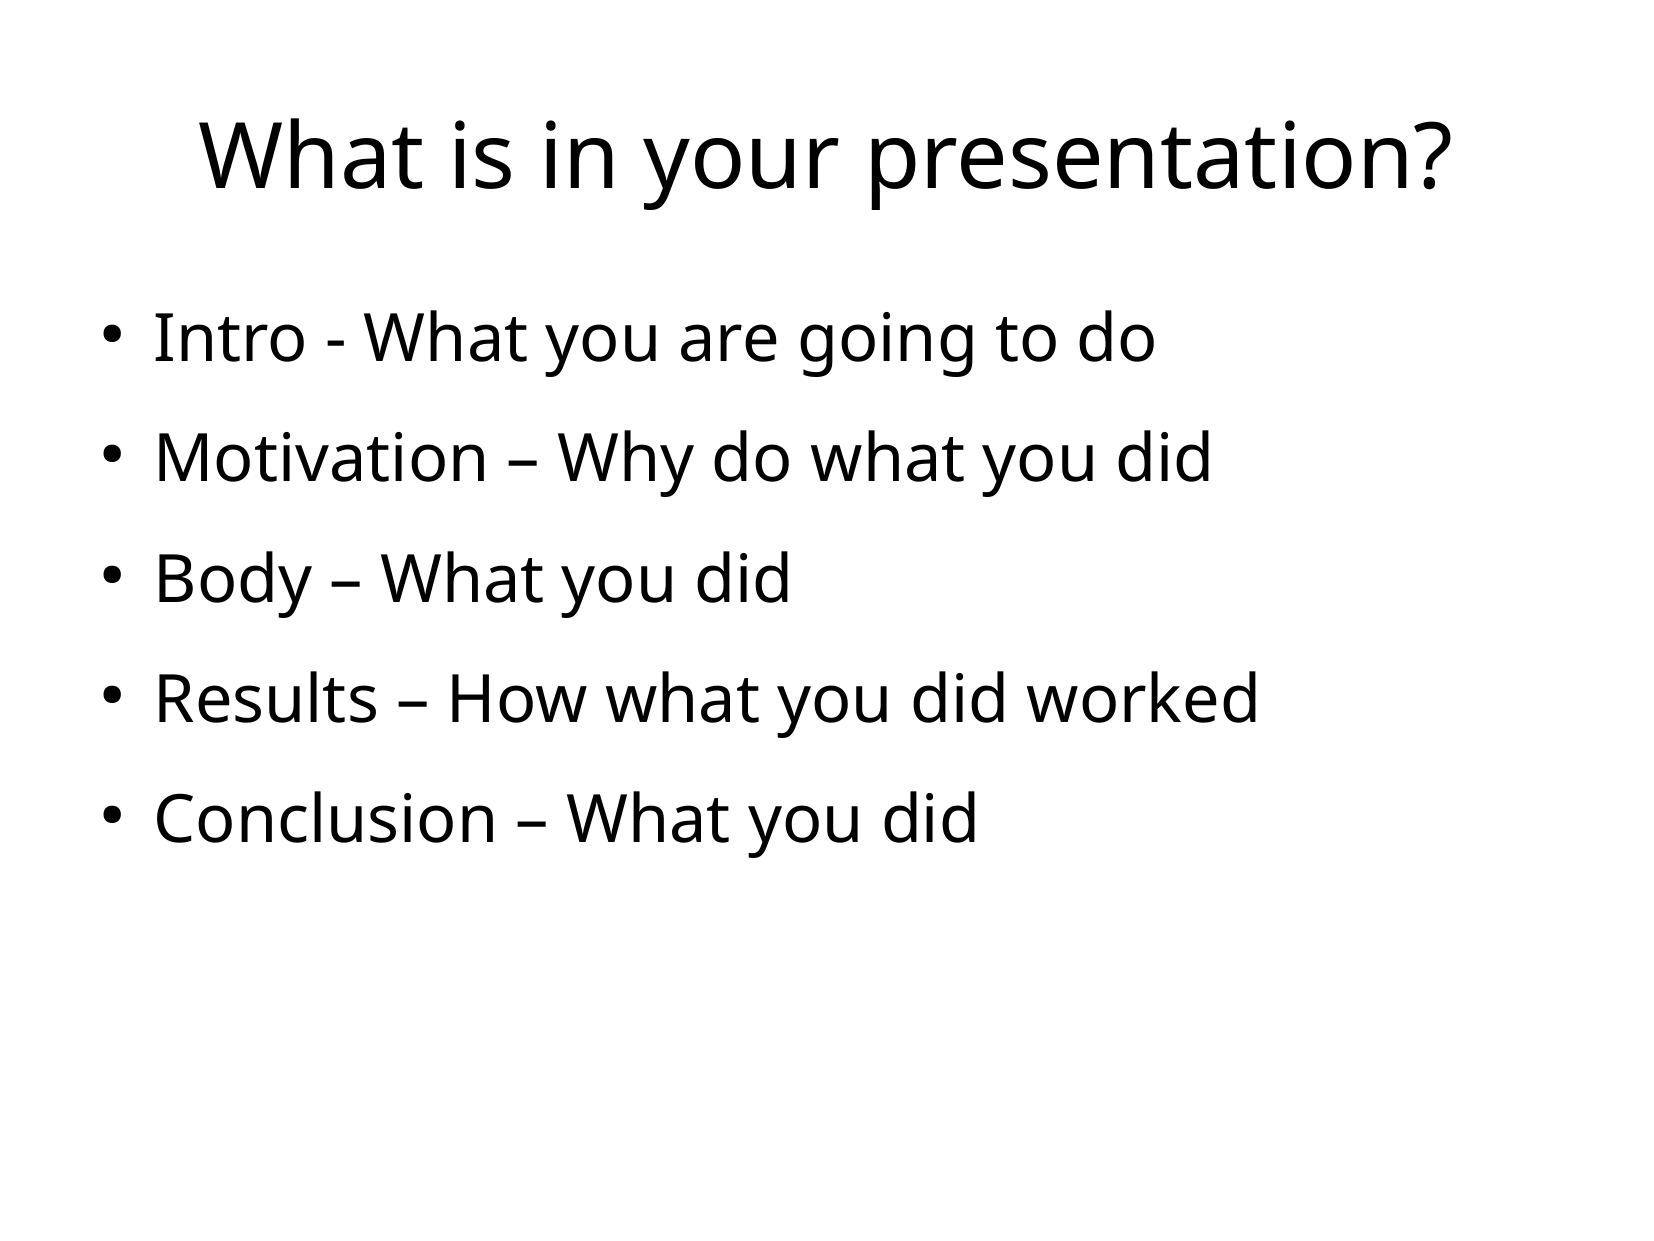

# What is in your presentation?
Intro - What you are going to do
Motivation – Why do what you did
Body – What you did
Results – How what you did worked
Conclusion – What you did